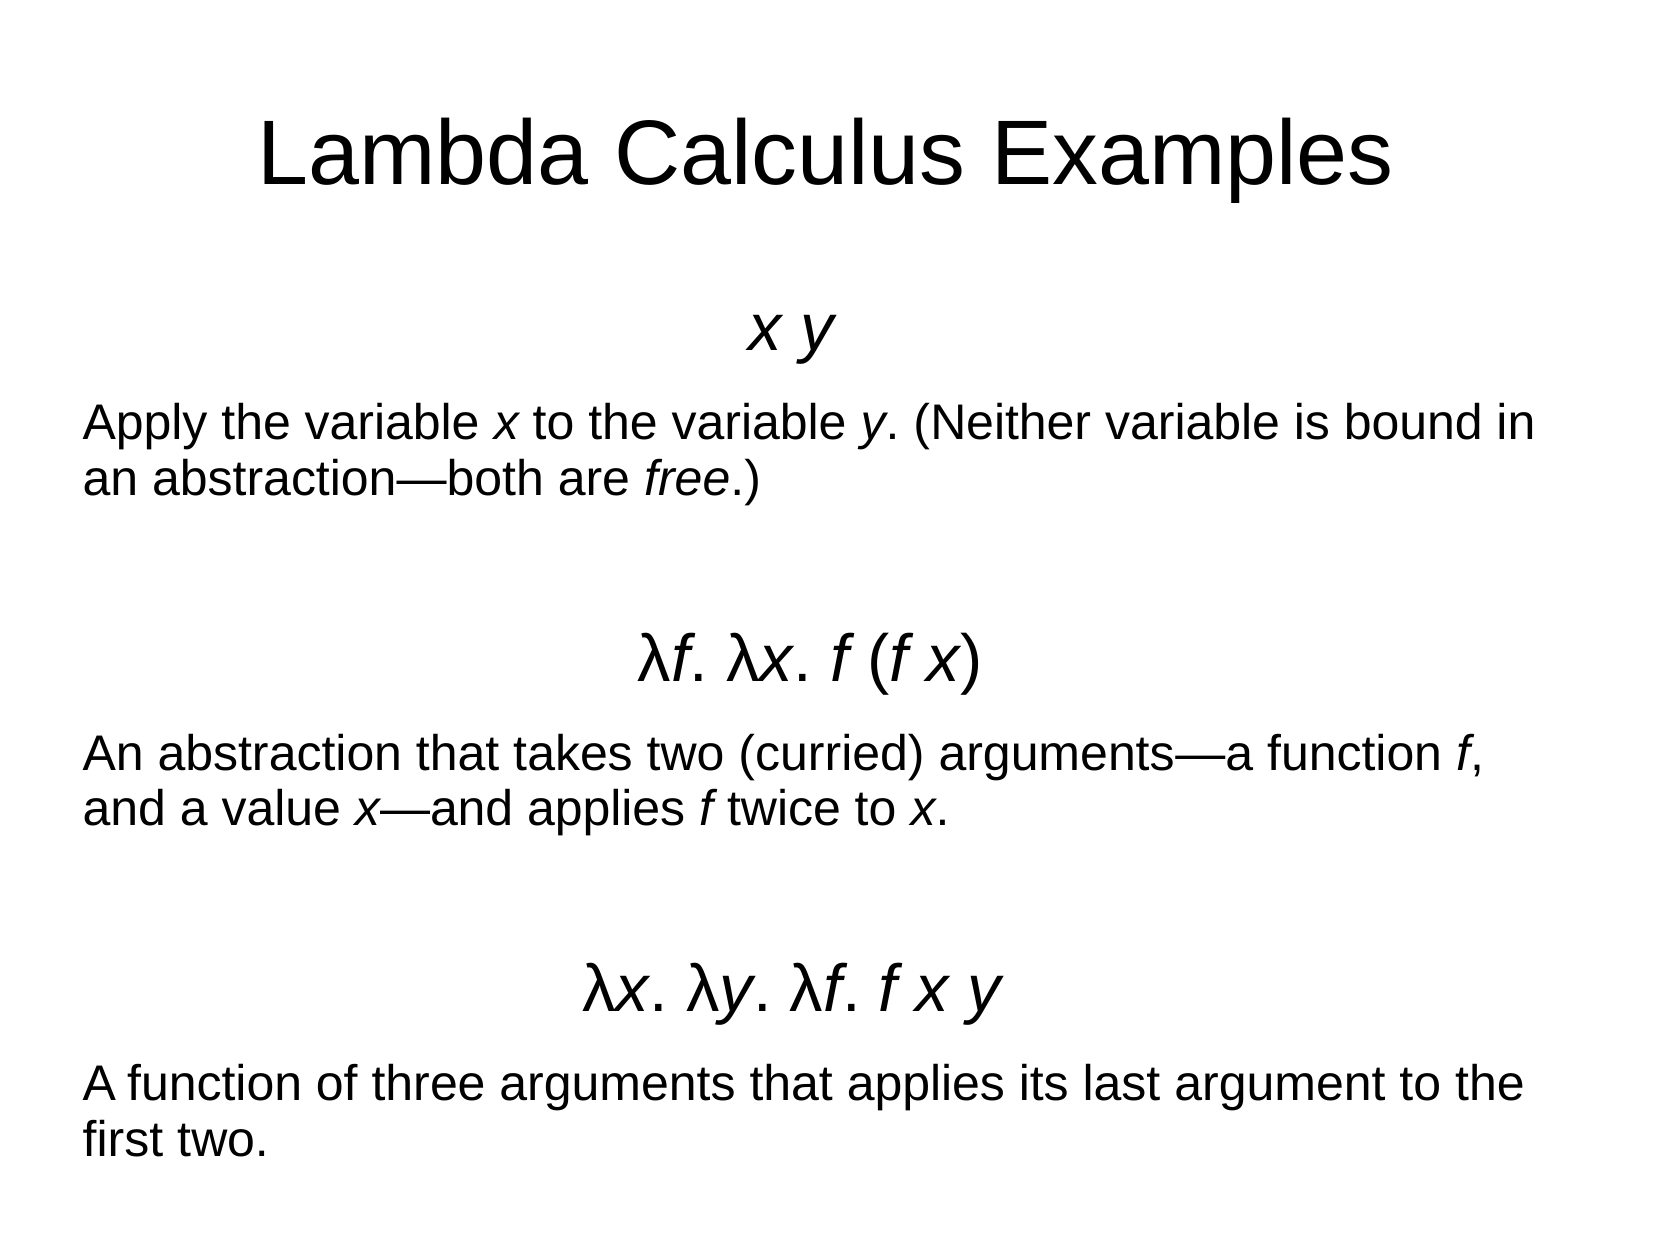

# Lambda Calculus Examples
 x y
Apply the variable x to the variable y. (Neither variable is bound in an abstraction—both are free.)
 λf. λx. f (f x)
An abstraction that takes two (curried) arguments—a function f, and a value x—and applies f twice to x.
 λx. λy. λf. f x y
A function of three arguments that applies its last argument to the first two.